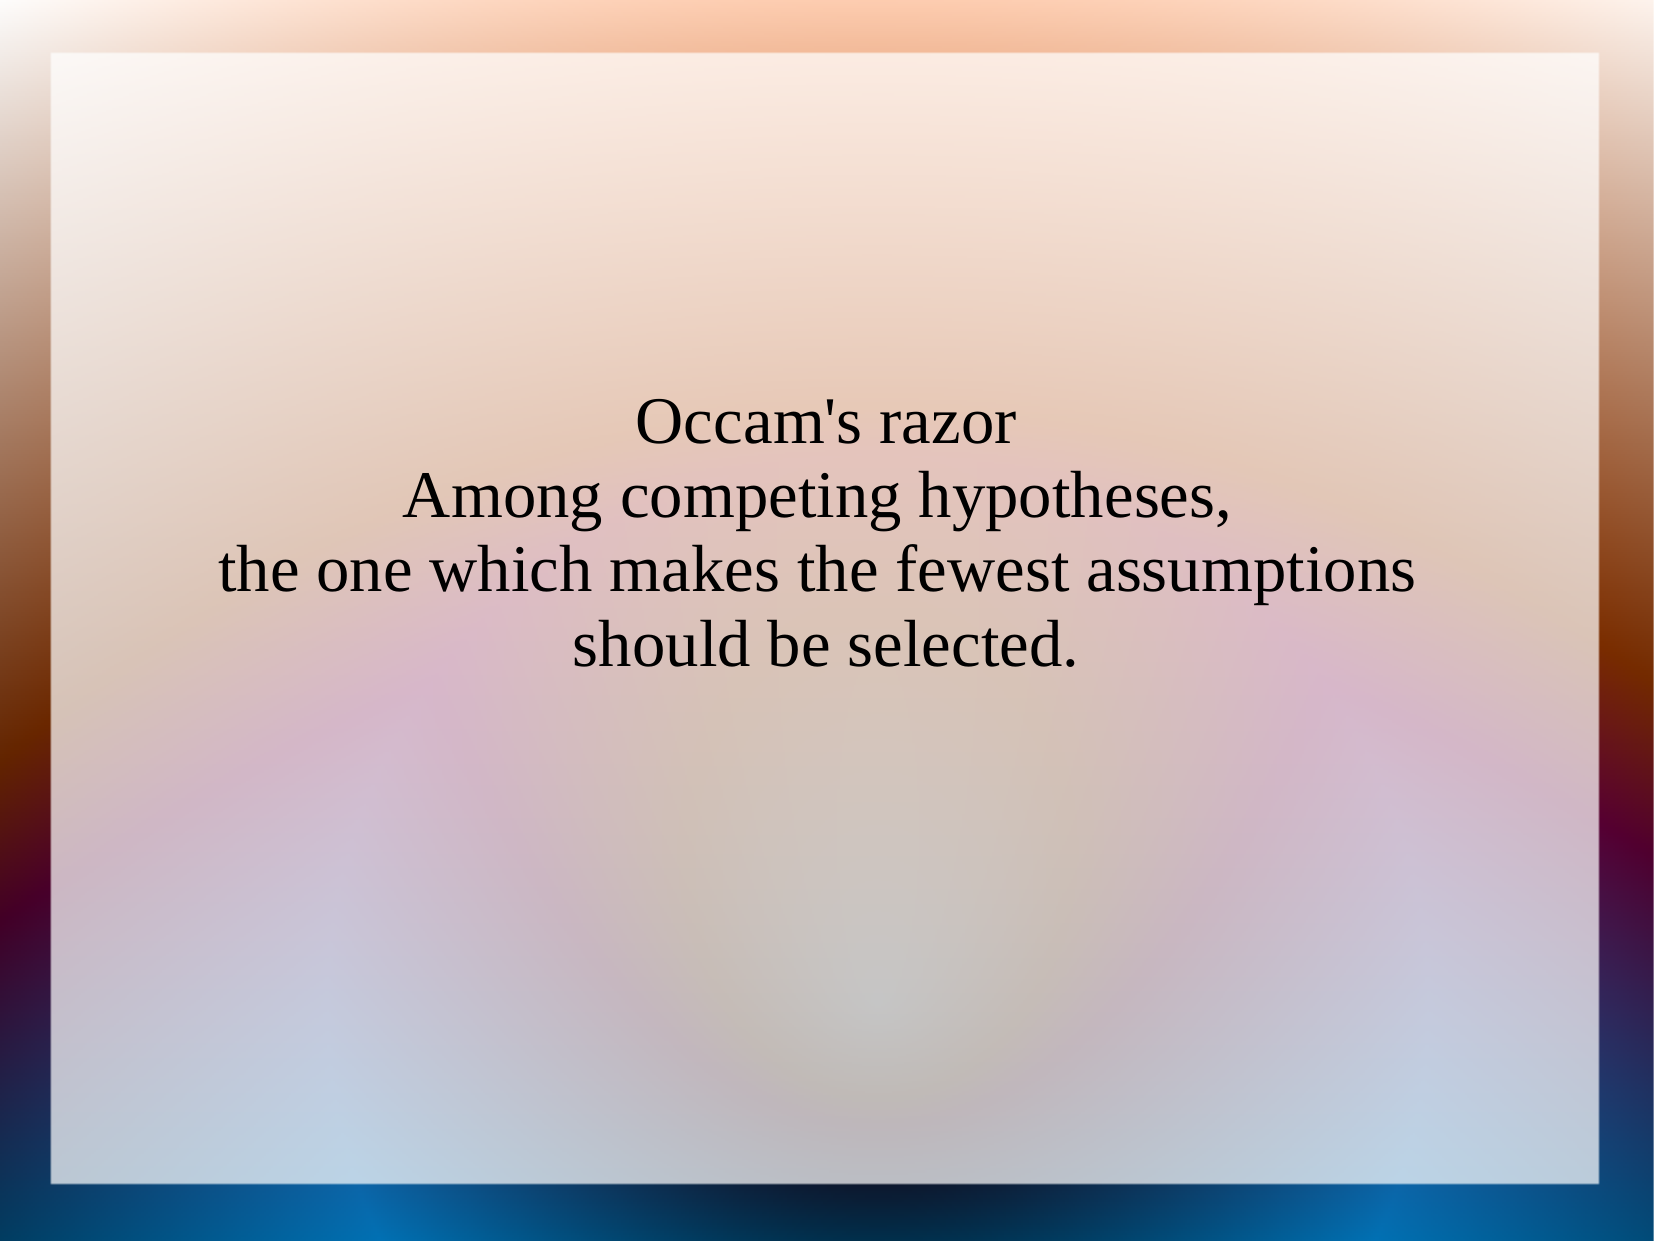

# Occam's razor
Among competing hypotheses,
the one which makes the fewest assumptions
should be selected.